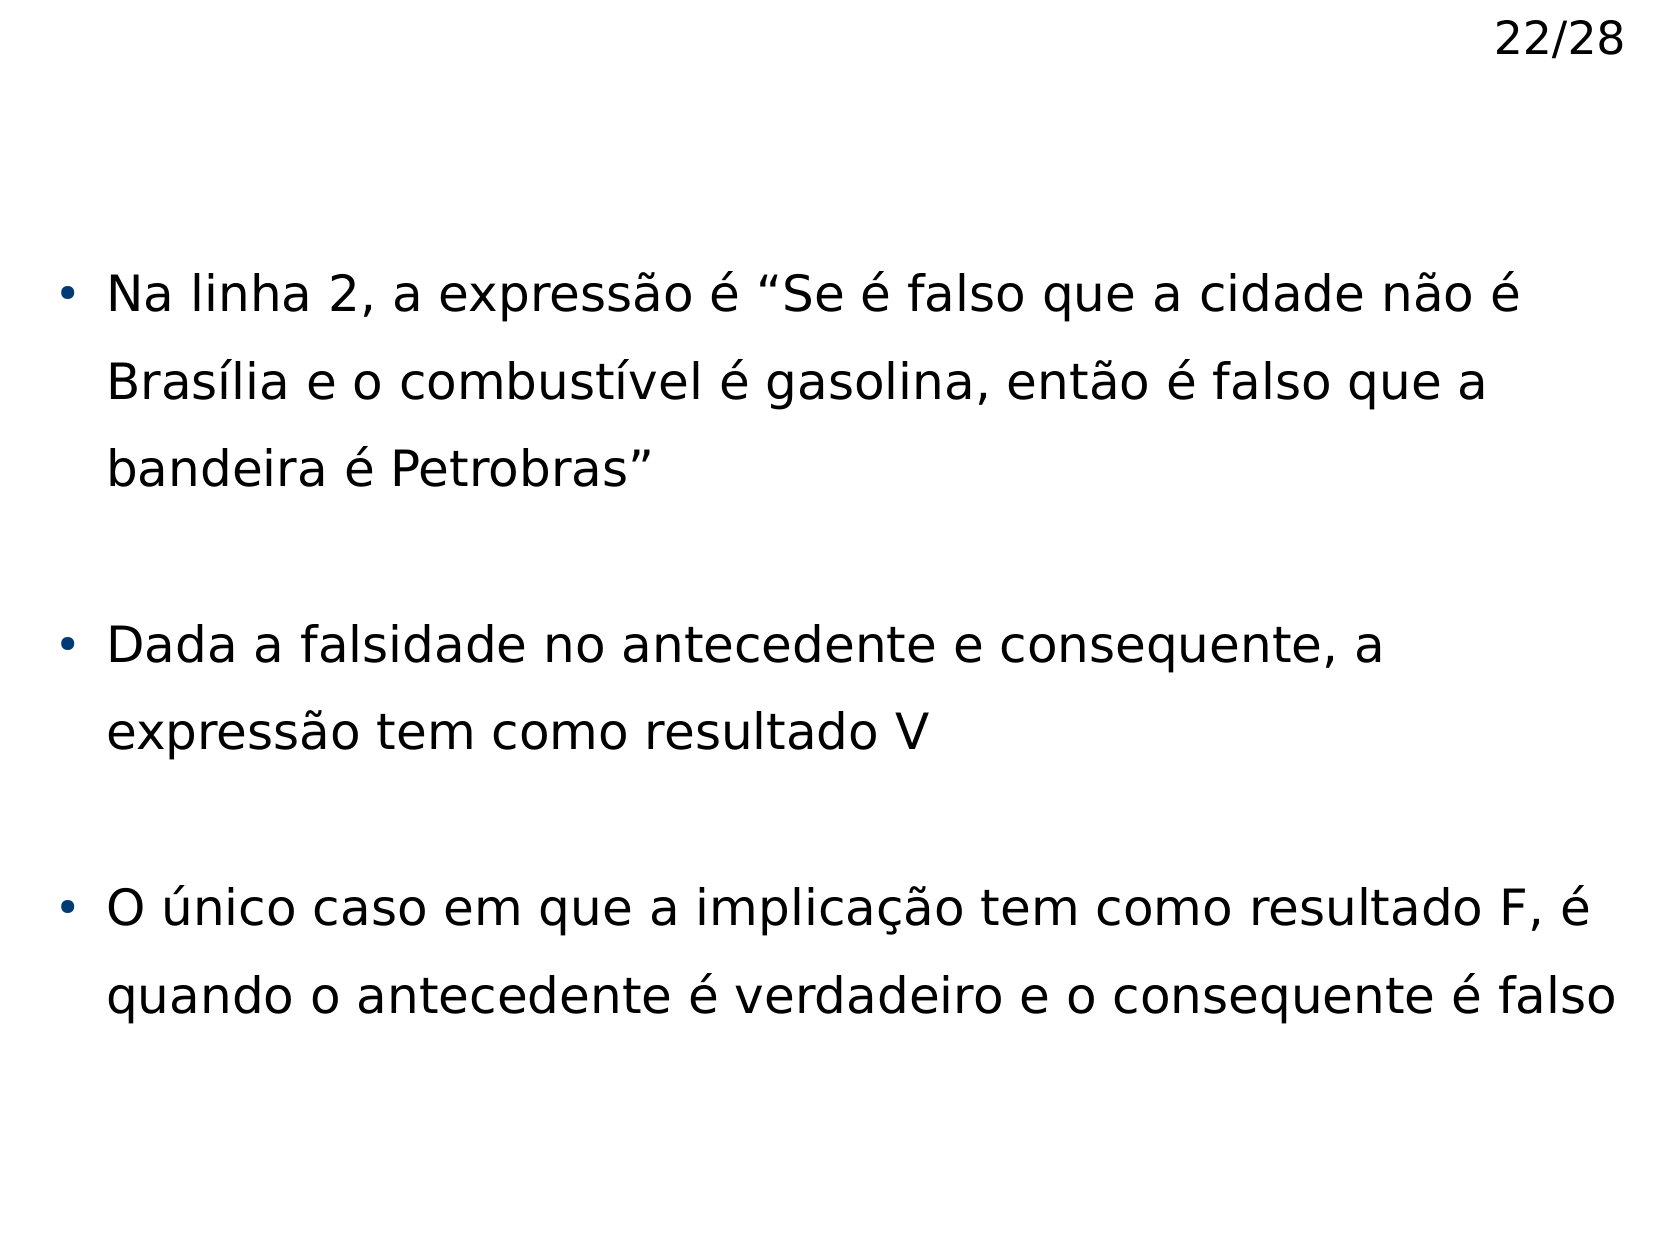

22
#
Na linha 2, a expressão é “Se é falso que a cidade não é Brasília e o combustível é gasolina, então é falso que a bandeira é Petrobras”
Dada a falsidade no antecedente e consequente, a expressão tem como resultado V
O único caso em que a implicação tem como resultado F, é quando o antecedente é verdadeiro e o consequente é falso